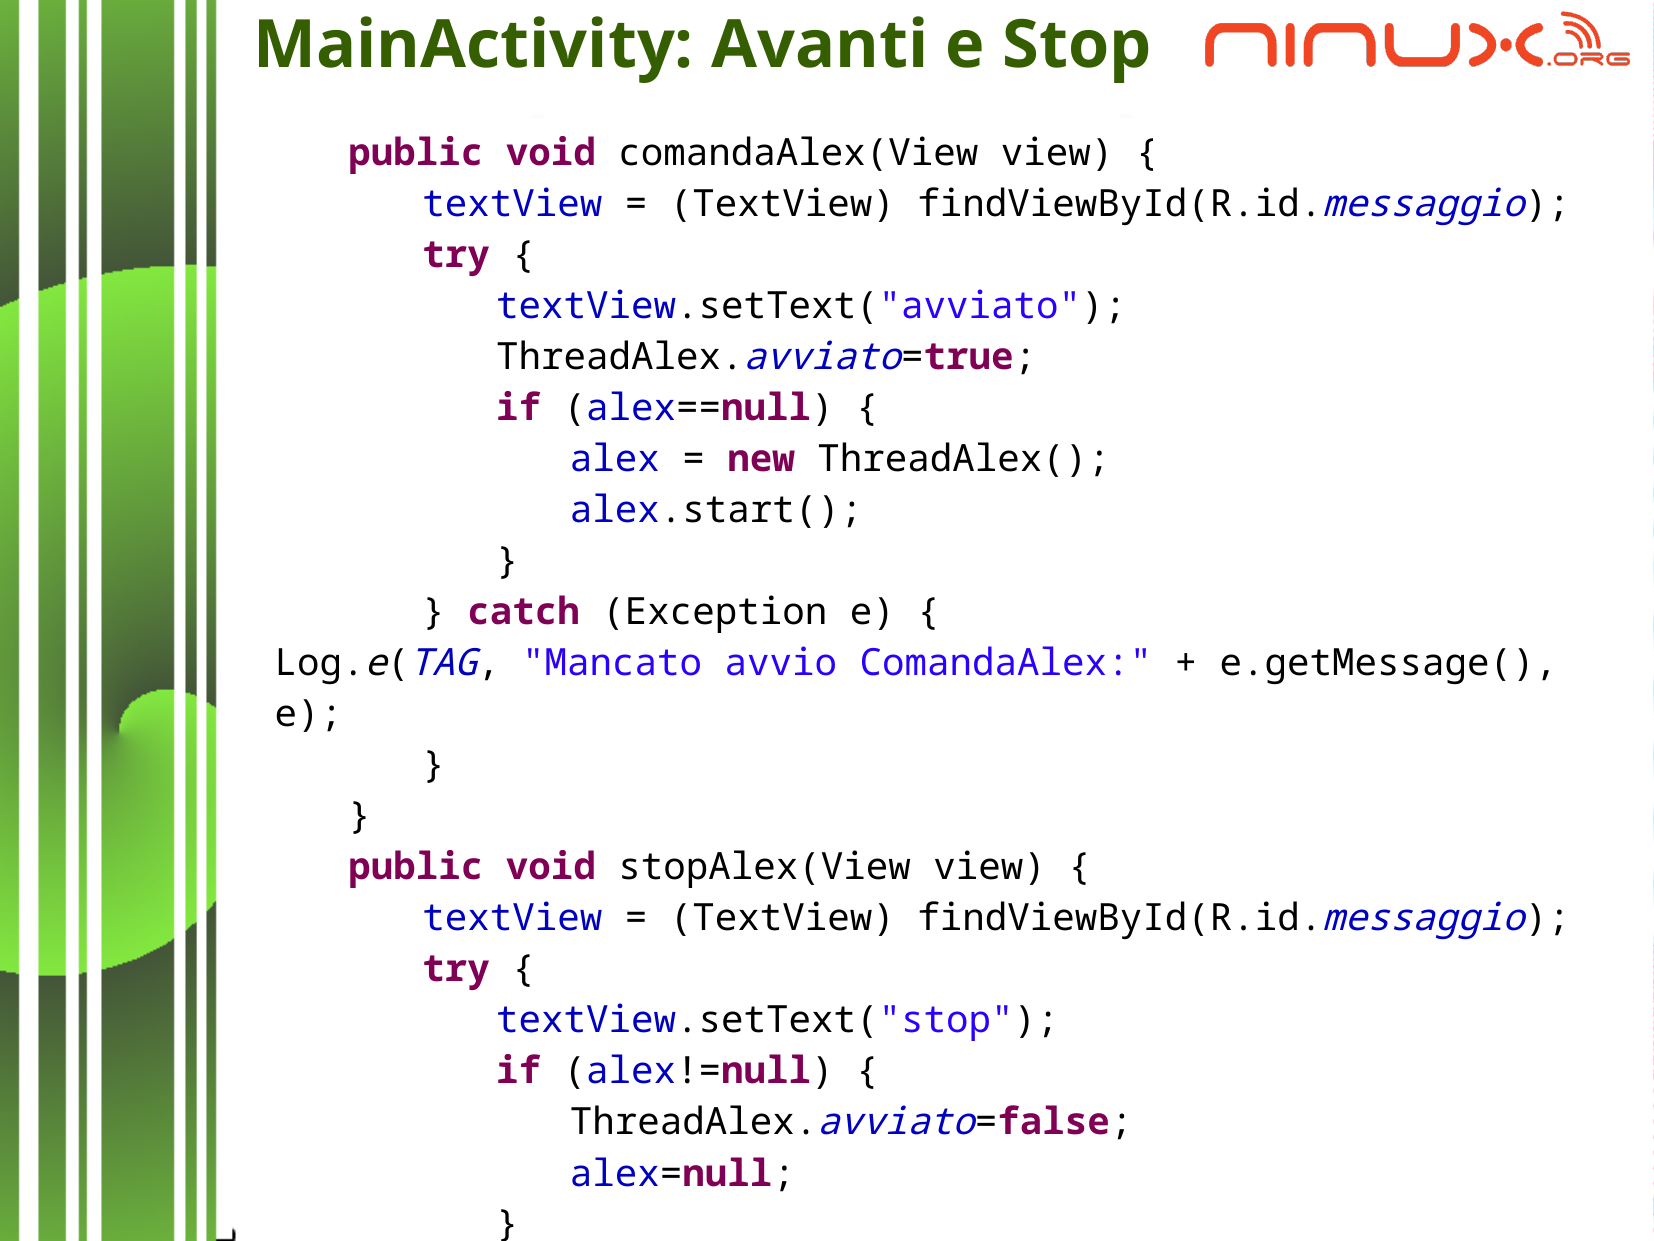

# MainActivity: Avanti e Stop
	public void comandaAlex(View view) {
		textView = (TextView) findViewById(R.id.messaggio);
		try {
			textView.setText("avviato");
			ThreadAlex.avviato=true;
			if (alex==null) {
				alex = new ThreadAlex();
				alex.start();
			}
		} catch (Exception e) {
Log.e(TAG, "Mancato avvio ComandaAlex:" + e.getMessage(), e);
		}
	}
	public void stopAlex(View view) {
		textView = (TextView) findViewById(R.id.messaggio);
		try {
			textView.setText("stop");
			if (alex!=null) {
				ThreadAlex.avviato=false;
				alex=null;
			}
		} catch (Exception e) {
Log.e(TAG, "Mancato avvio ComandaAlex:" + e.getMessage(), e);
		}
	}